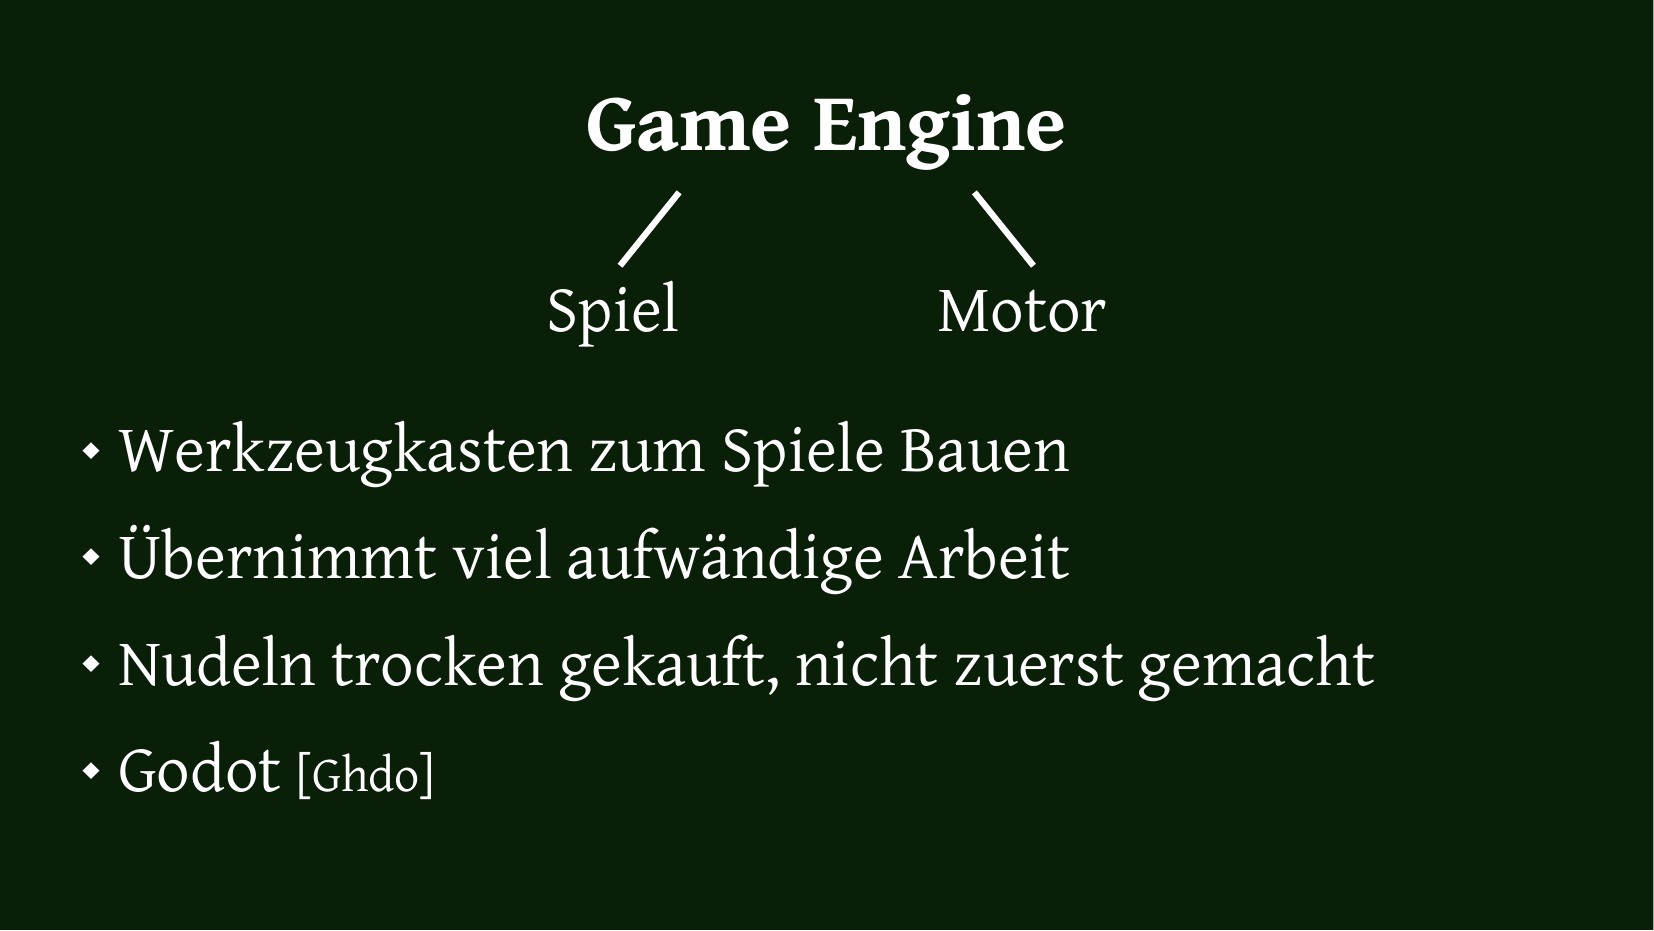

# Game Engine
Spiel
Motor
Werkzeugkasten zum Spiele Bauen
Übernimmt viel aufwändige Arbeit
Nudeln trocken gekauft, nicht zuerst gemacht
Godot [Ghdo]